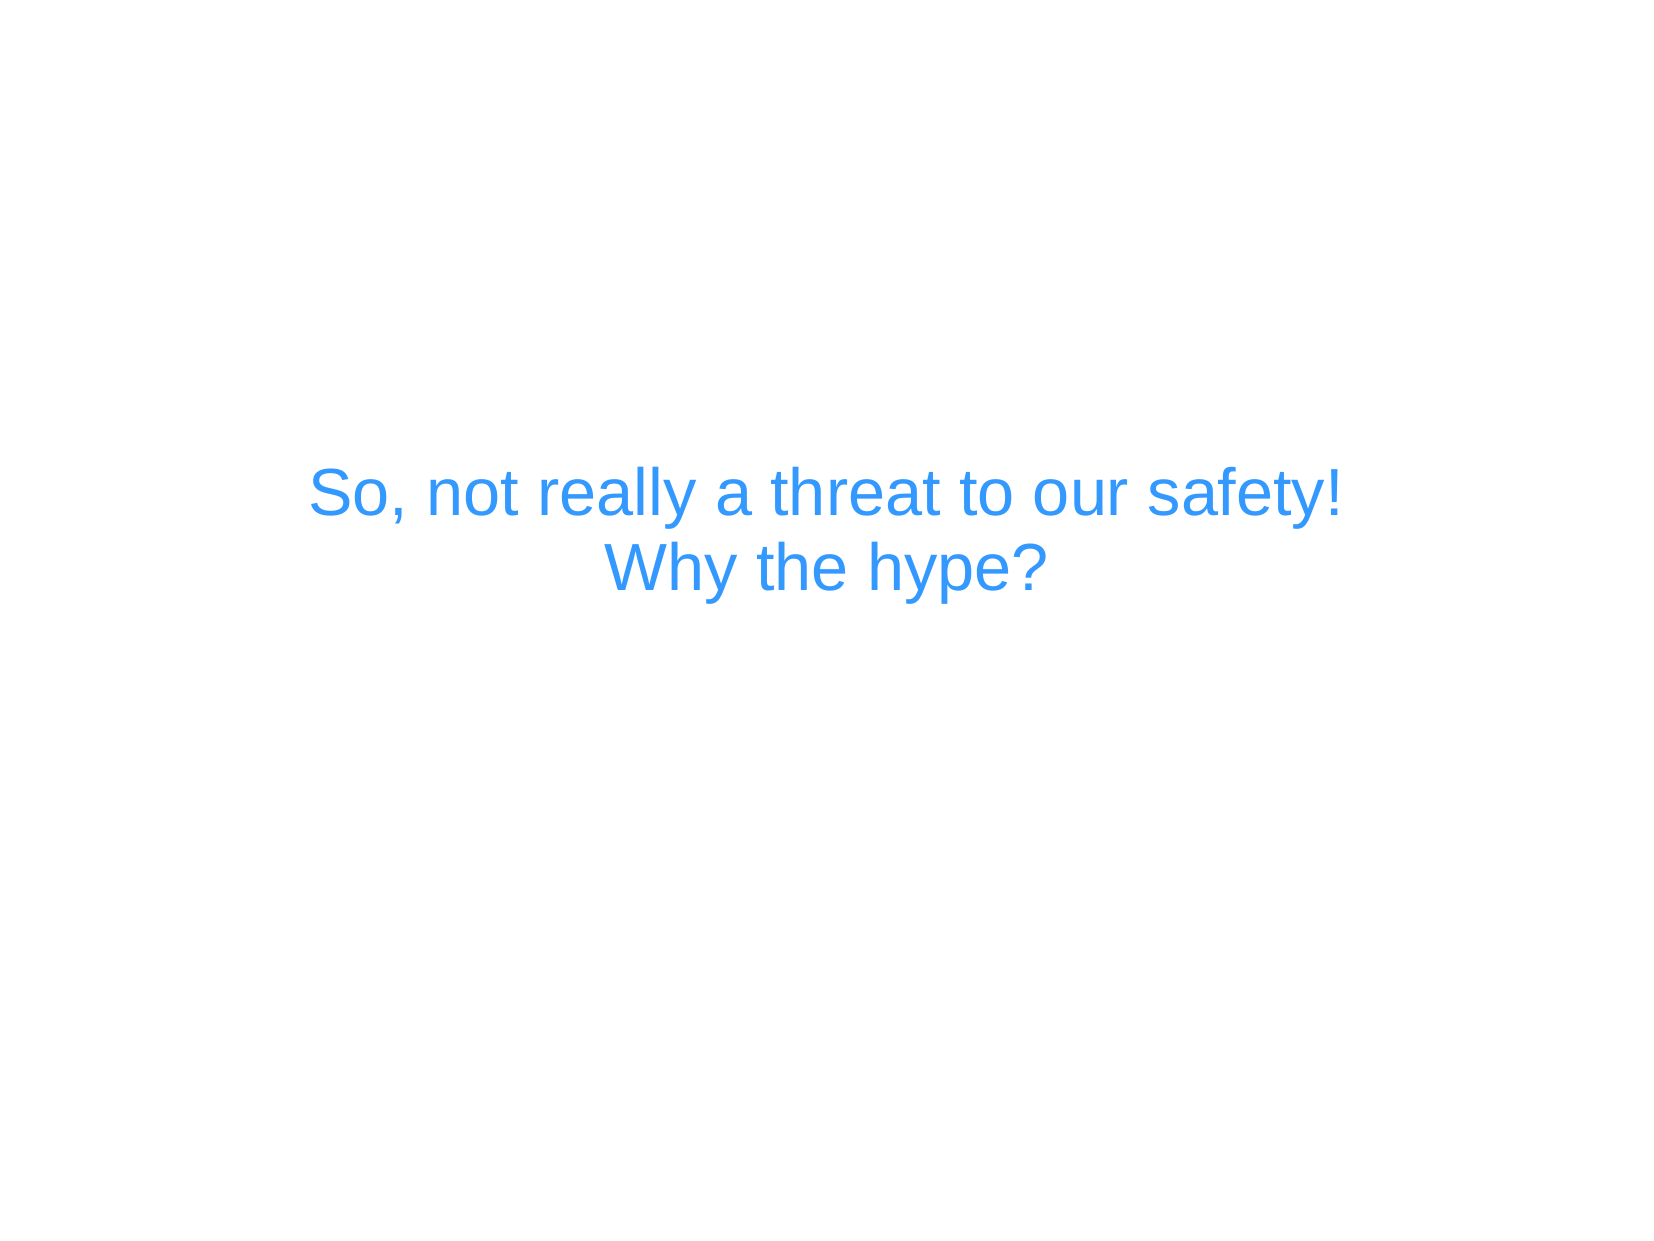

# So, not really a threat to our safety!
Why the hype?